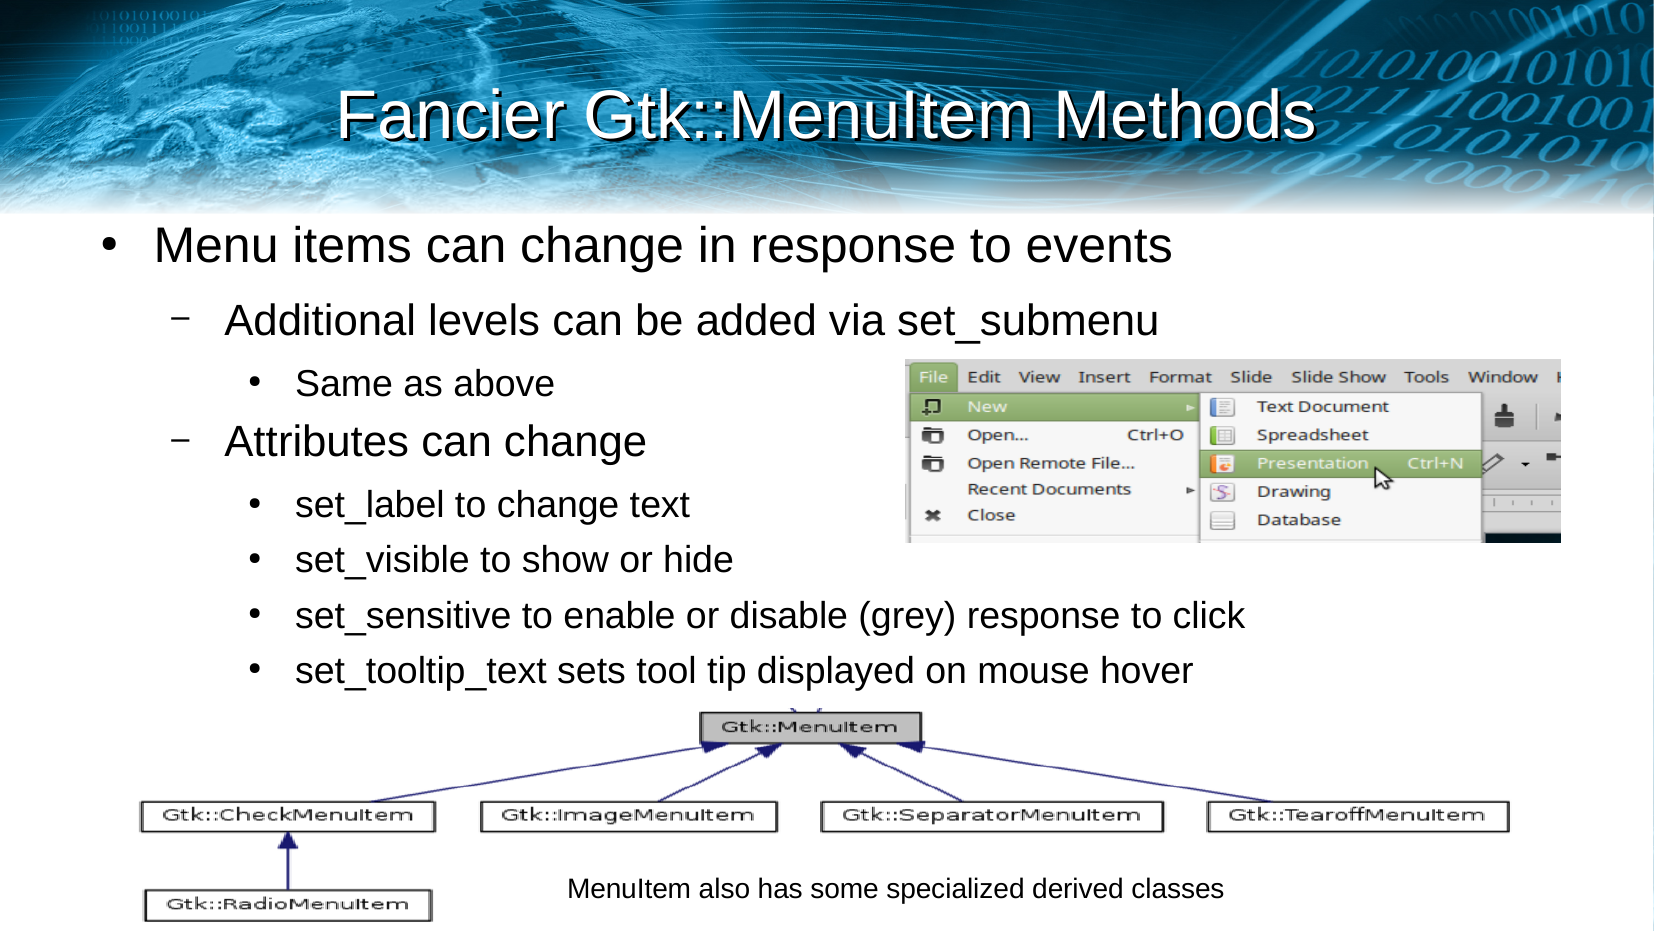

# Fancier Gtk::MenuItem Methods
Menu items can change in response to events
Additional levels can be added via set_submenu
Same as above
Attributes can change
set_label to change text
set_visible to show or hide
set_sensitive to enable or disable (grey) response to click
set_tooltip_text sets tool tip displayed on mouse hover
MenuItem also has some specialized derived classes